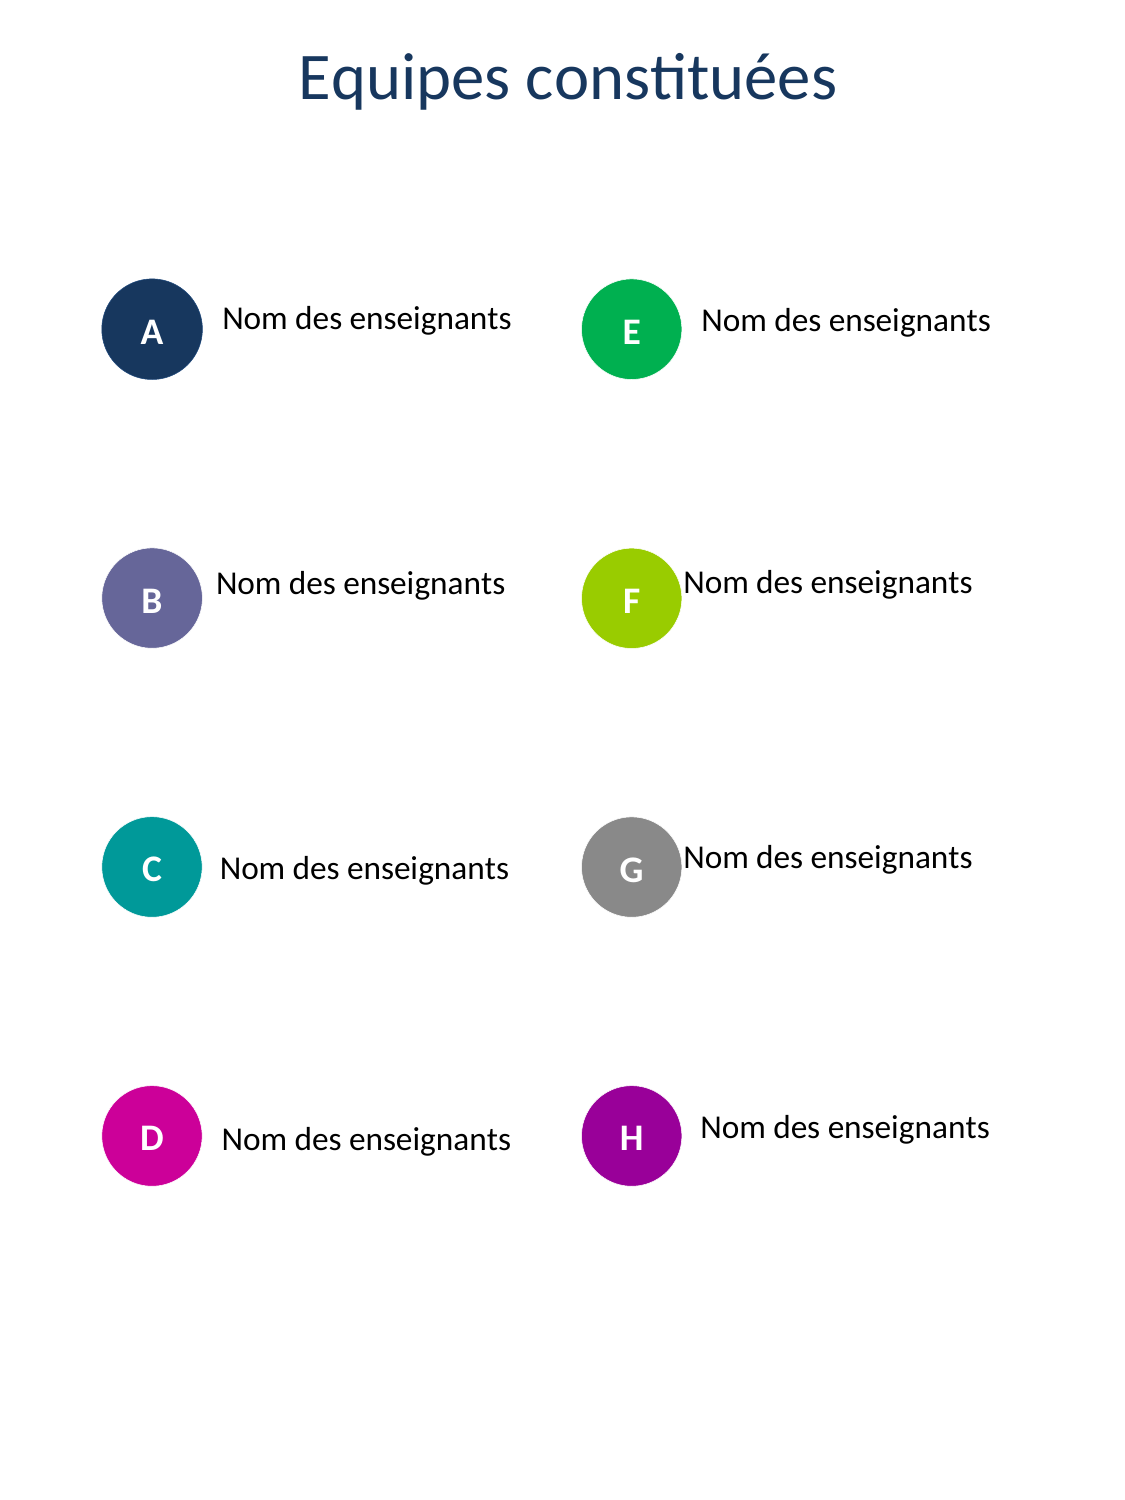

# Equipes constituées
A
E
| Nom des enseignants |
| --- |
| |
| |
| |
| Nom des enseignants |
| --- |
| |
| |
| |
B
F
| Nom des enseignants |
| --- |
| |
| |
| |
| Nom des enseignants |
| --- |
| |
| |
| |
C
G
| Nom des enseignants |
| --- |
| |
| |
| |
| Nom des enseignants |
| --- |
| |
| |
| |
D
H
| Nom des enseignants |
| --- |
| |
| |
| |
| Nom des enseignants |
| --- |
| |
| |
| |